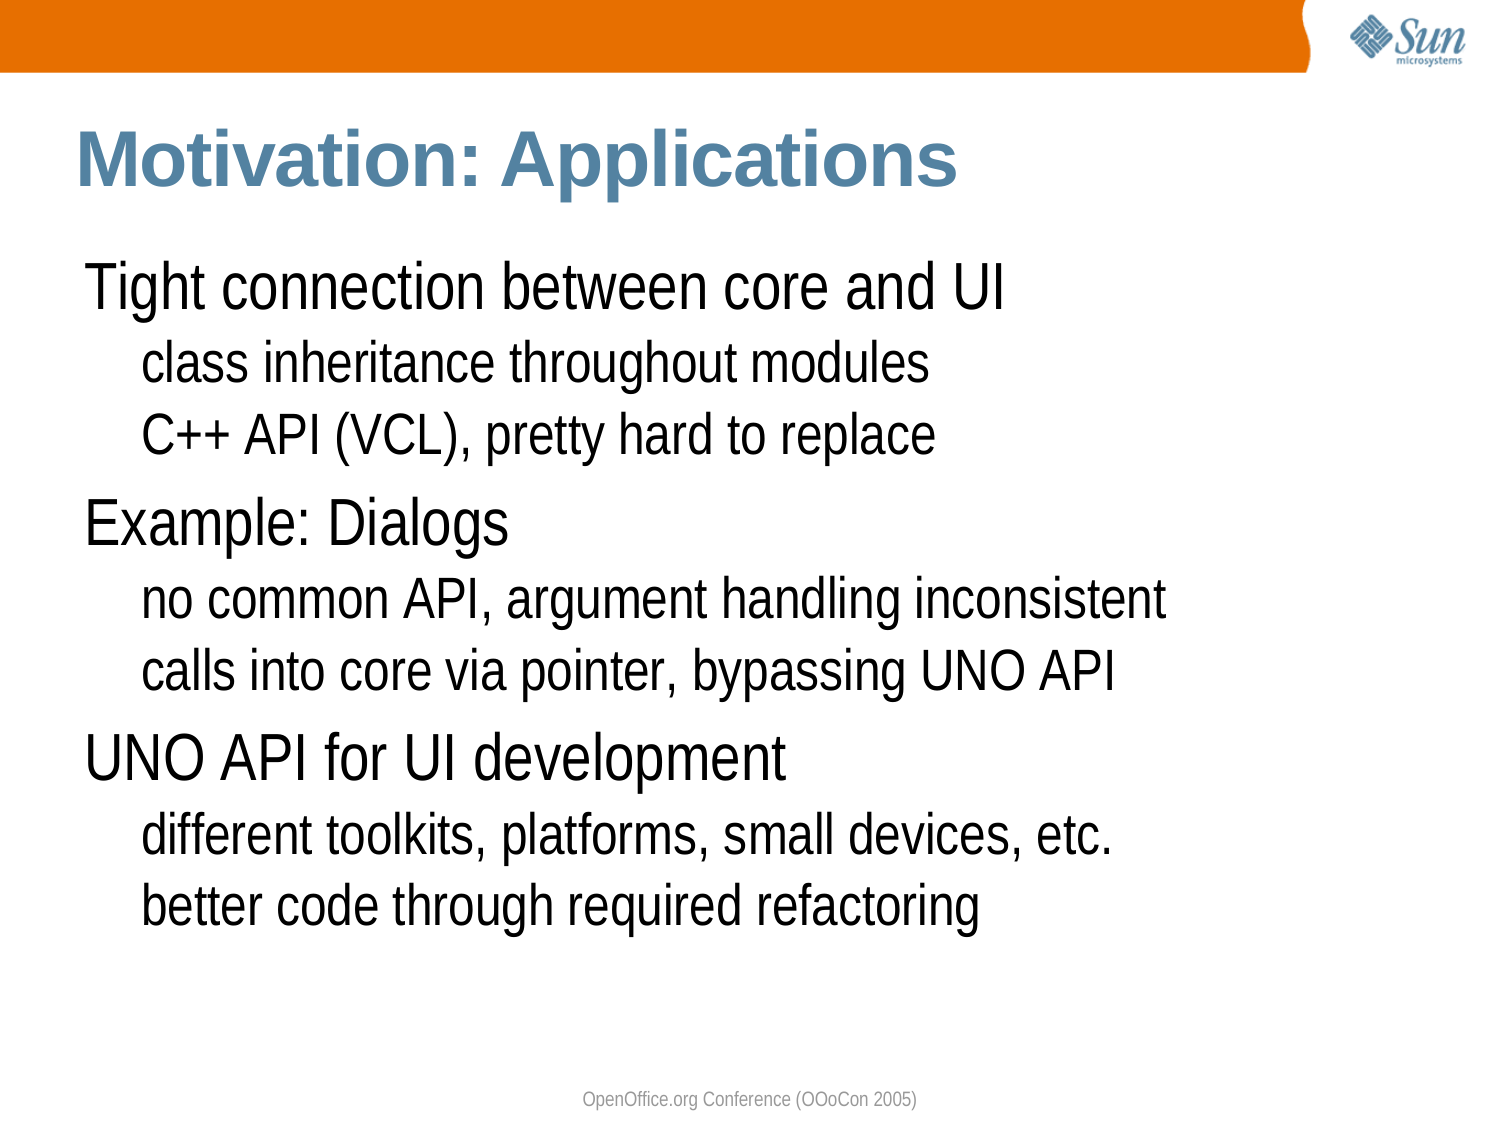

# Motivation: Applications
Tight connection between core and UI
class inheritance throughout modules
C++ API (VCL), pretty hard to replace
Example: Dialogs
no common API, argument handling inconsistent
calls into core via pointer, bypassing UNO API
UNO API for UI development
different toolkits, platforms, small devices, etc.
better code through required refactoring